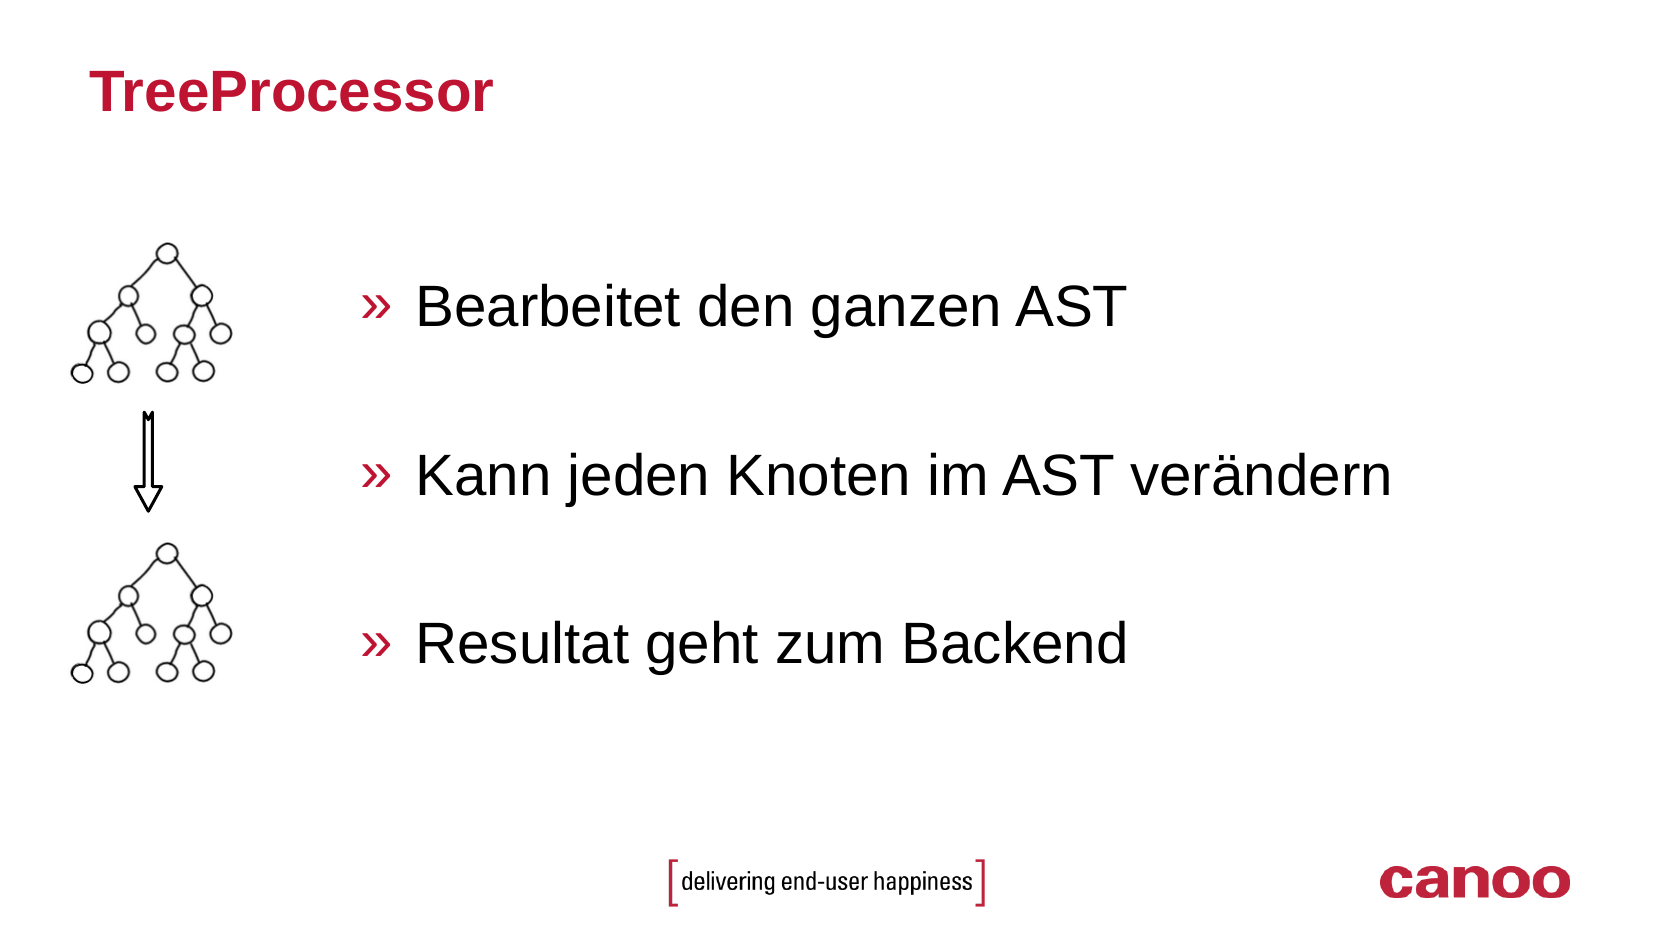

# TreeProcessor
Bearbeitet den ganzen AST
Kann jeden Knoten im AST verändern
Resultat geht zum Backend